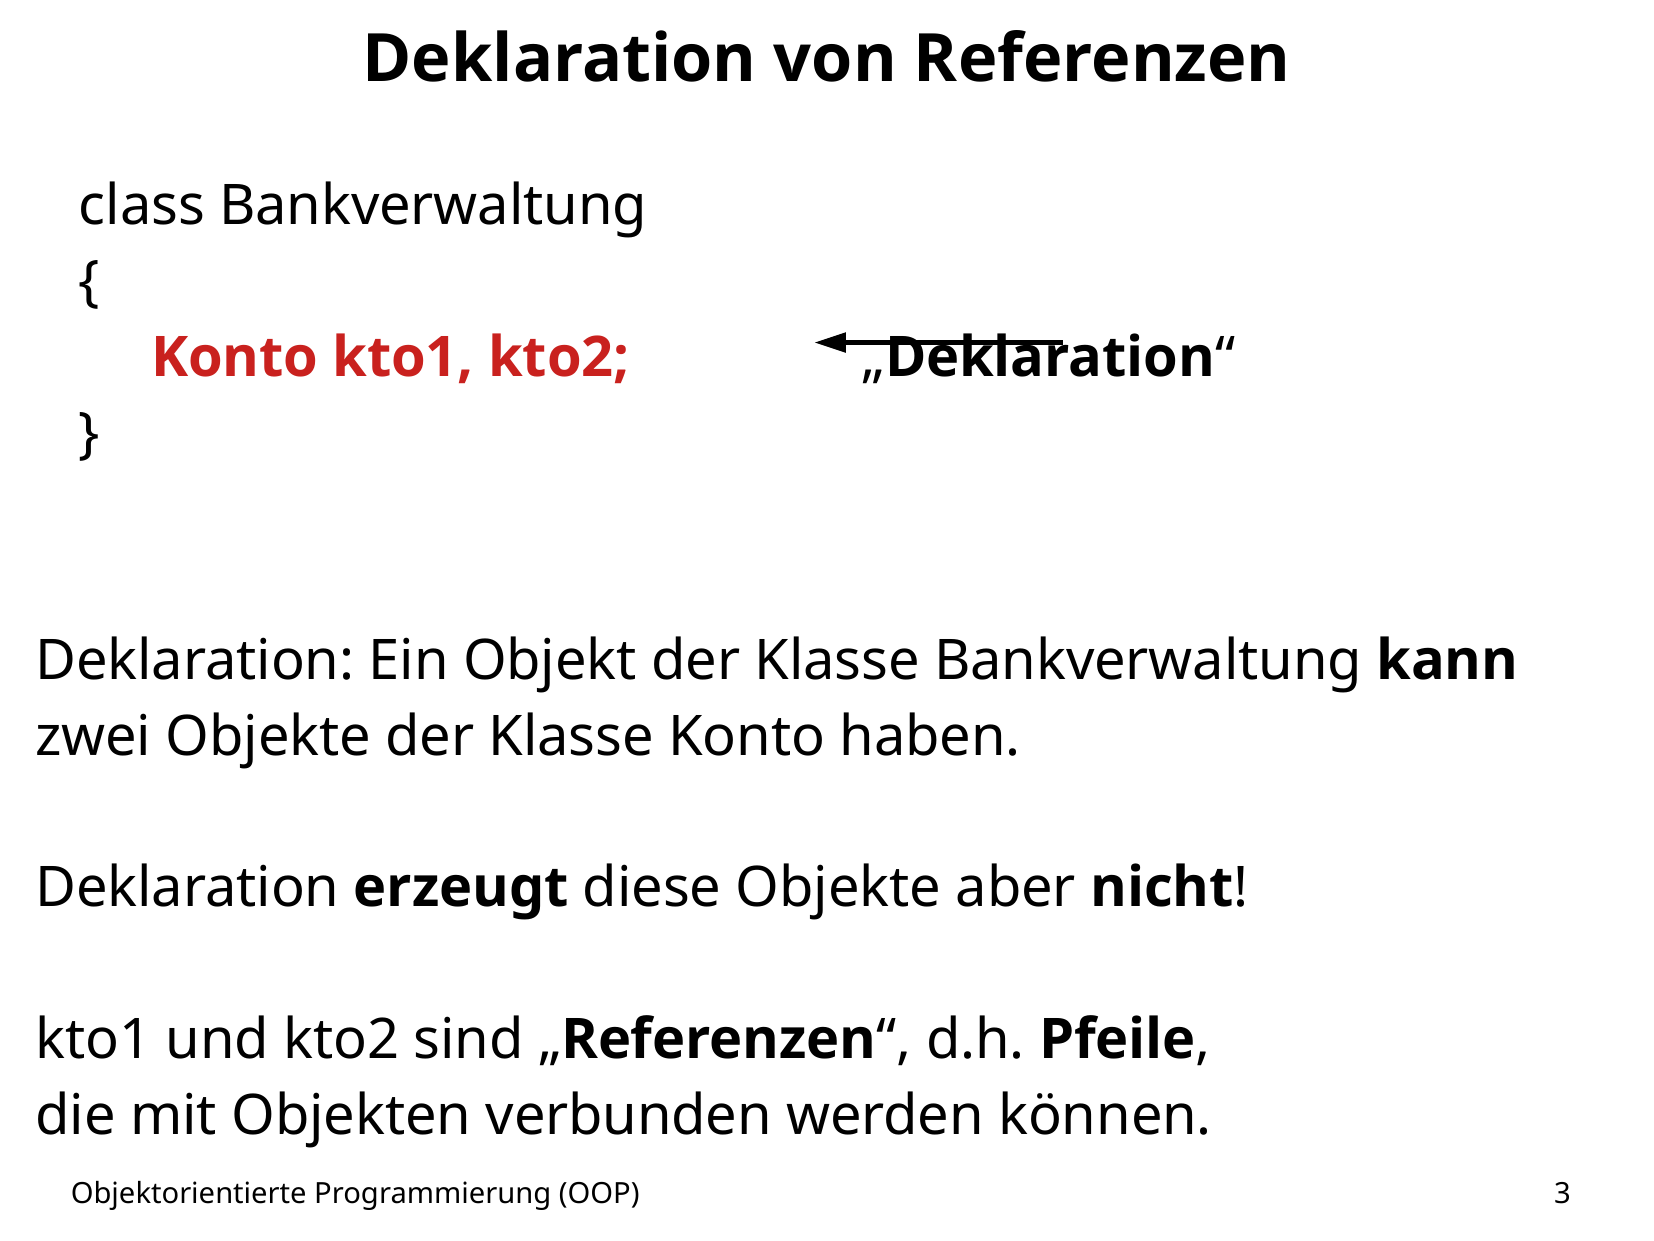

# Deklaration von Referenzen
 class Bankverwaltung
 {
 Konto kto1, kto2; „Deklaration“
 }
Deklaration: Ein Objekt der Klasse Bankverwaltung kann zwei Objekte der Klasse Konto haben.
Deklaration erzeugt diese Objekte aber nicht!
kto1 und kto2 sind „Referenzen“, d.h. Pfeile,
die mit Objekten verbunden werden können.
Objektorientierte Programmierung (OOP)
3